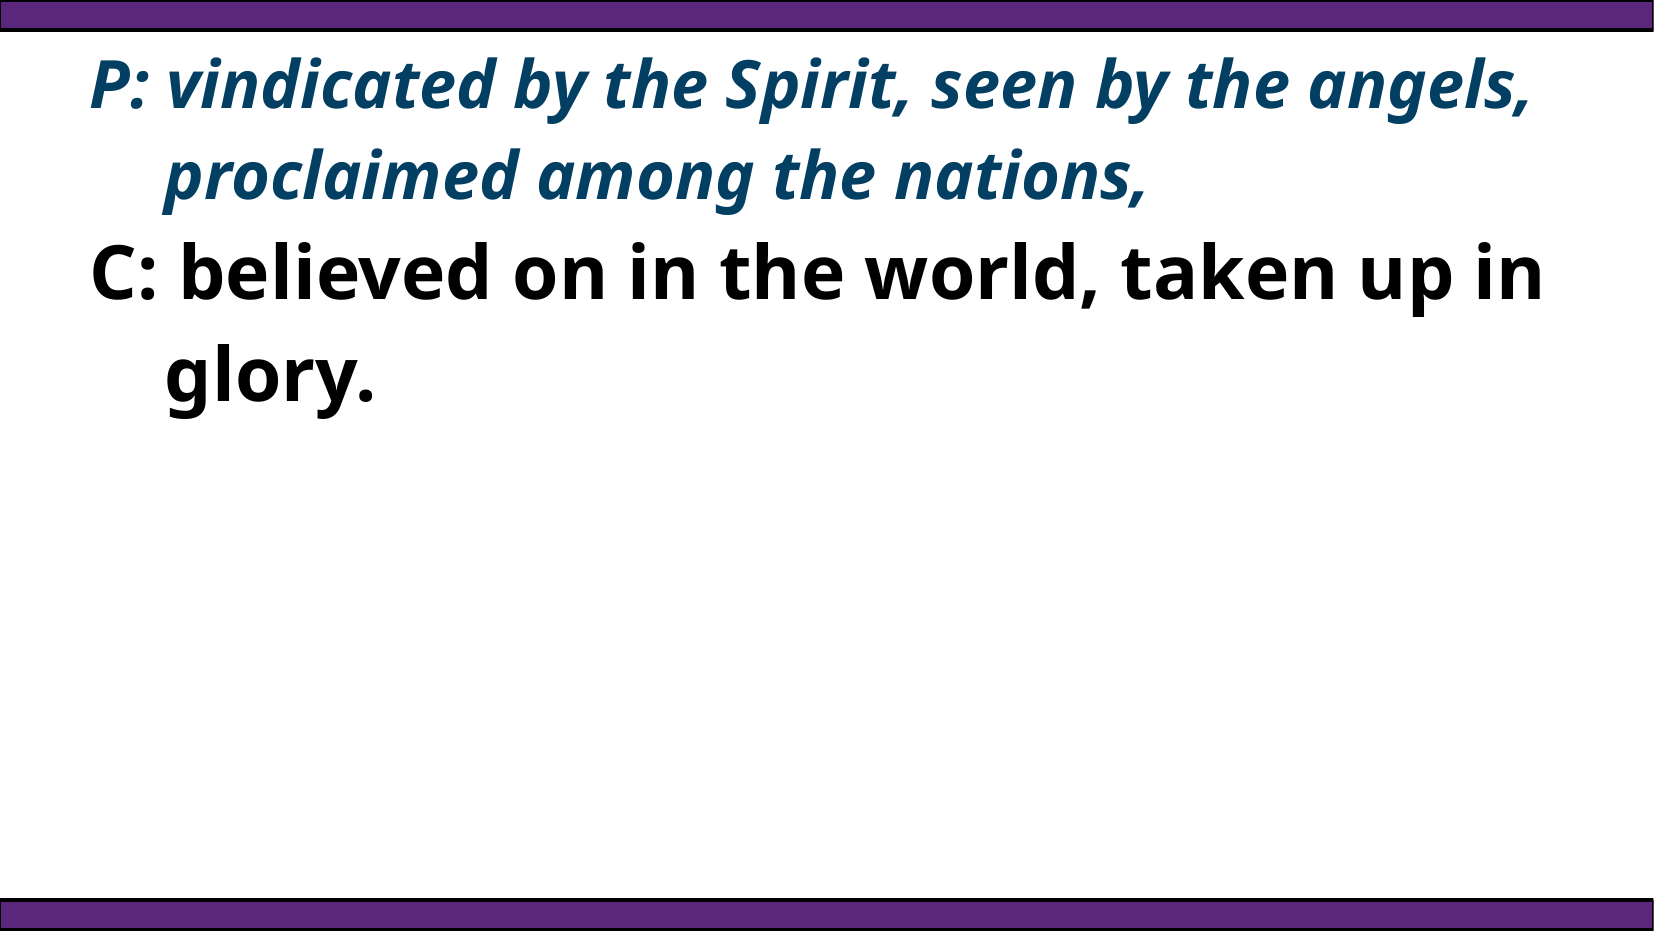

P: vindicated by the Spirit, seen by the angels, proclaimed among the nations,
C: believed on in the world, taken up in glory.